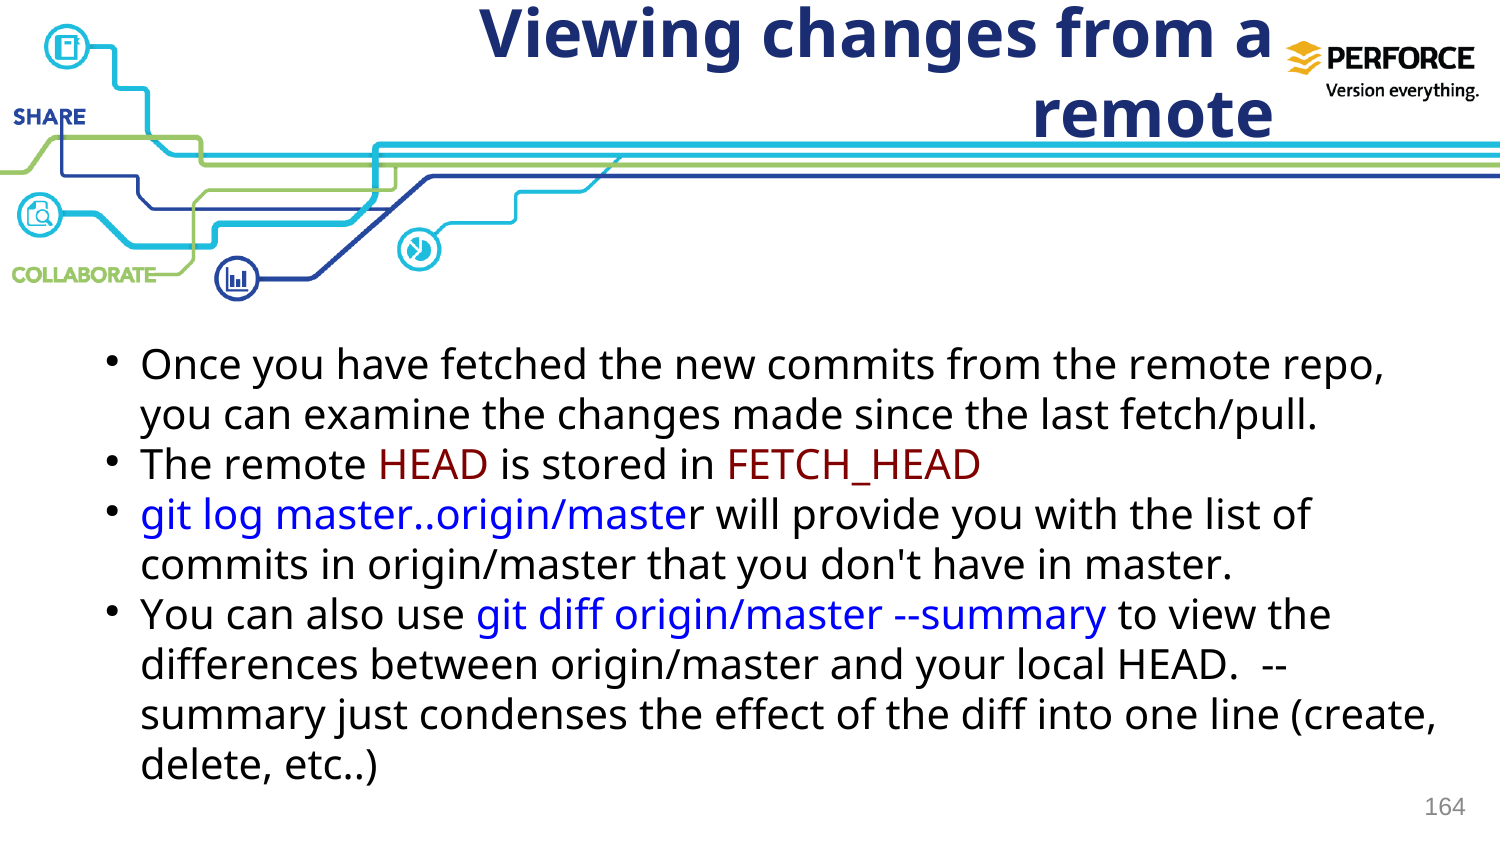

# Viewing changes from a remote
Once you have fetched the new commits from the remote repo, you can examine the changes made since the last fetch/pull.
The remote HEAD is stored in FETCH_HEAD
git log master..origin/master will provide you with the list of commits in origin/master that you don't have in master.
You can also use git diff origin/master --summary to view the differences between origin/master and your local HEAD. --summary just condenses the effect of the diff into one line (create, delete, etc..)